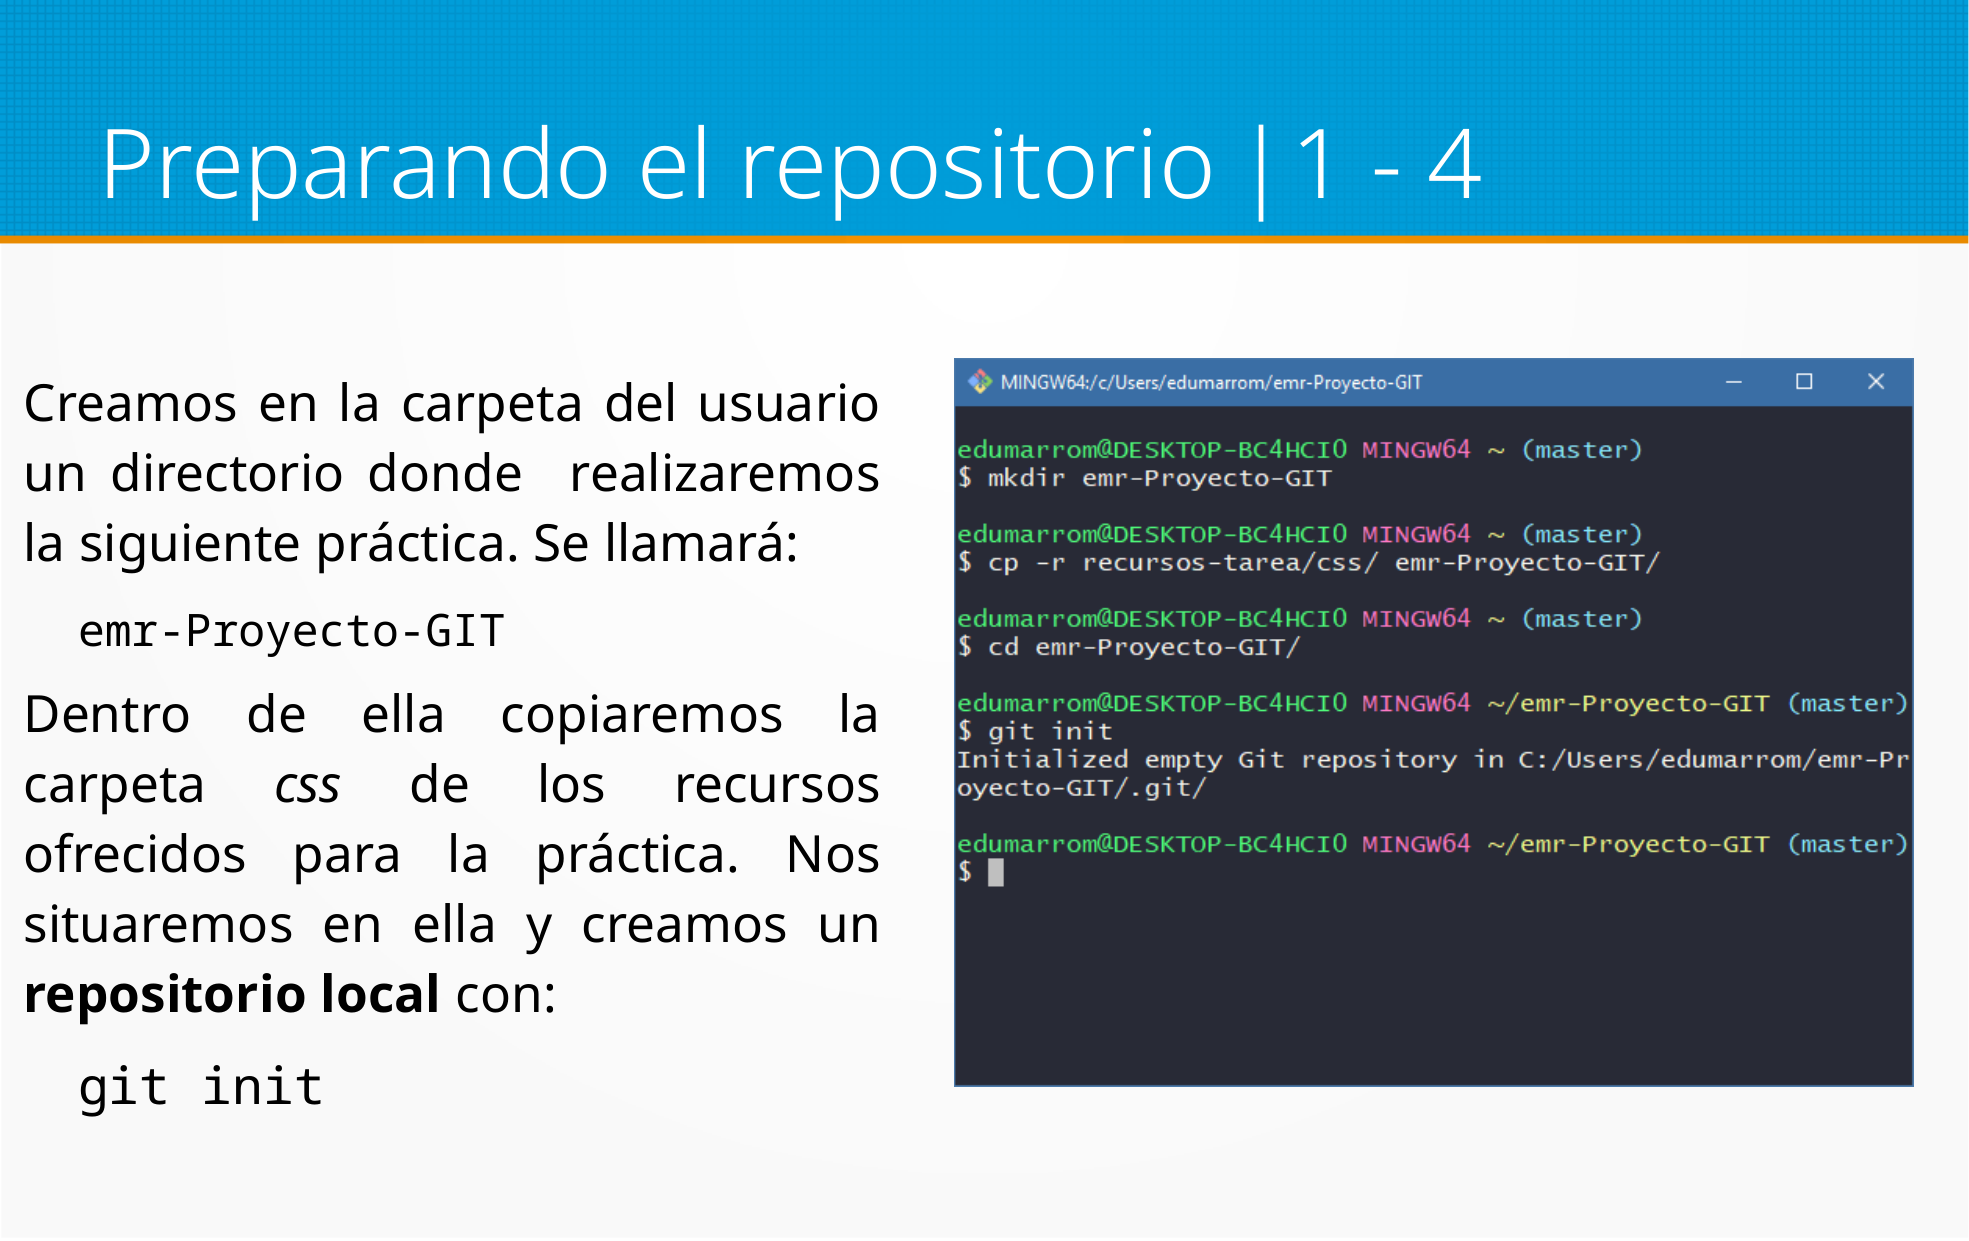

# Preparando el repositorio	|		1 - 4
Creamos en la carpeta del usuario un directorio donde realizaremos la siguiente práctica. Se llamará:
emr-Proyecto-GIT
Dentro de ella copiaremos la carpeta css de los recursos ofrecidos para la práctica. Nos situaremos en ella y creamos un repositorio local con:
git init